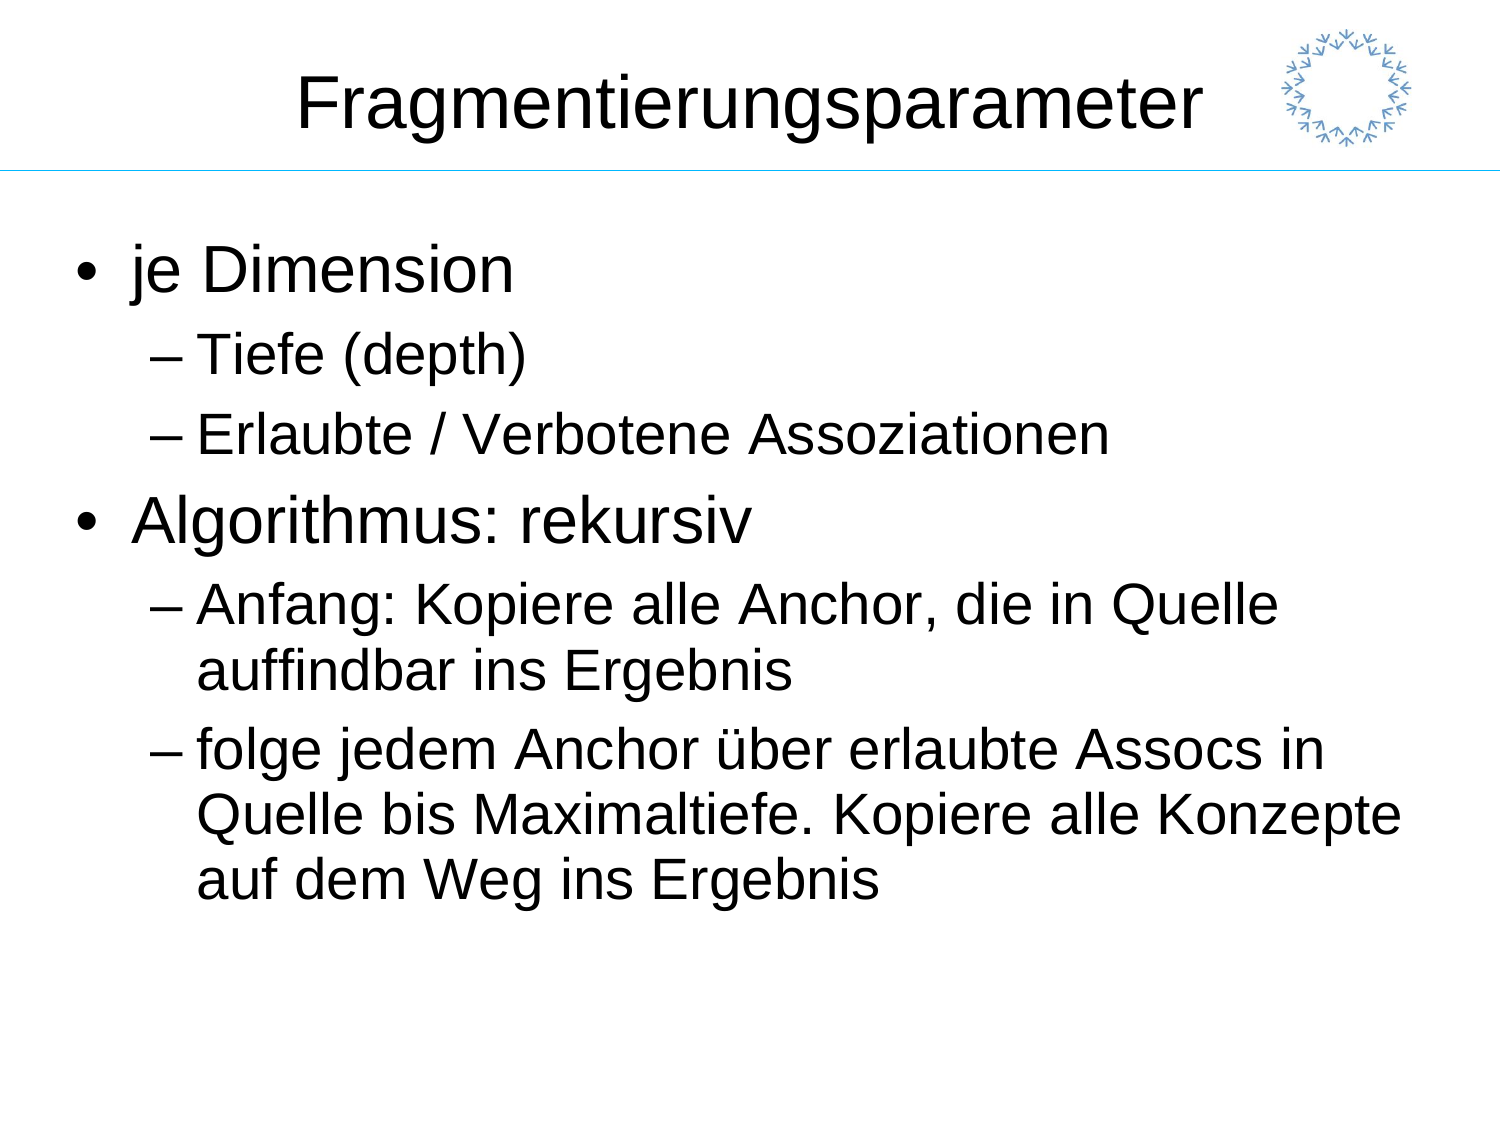

# Fragmentierungsparameter
je Dimension
Tiefe (depth)
Erlaubte / Verbotene Assoziationen
Algorithmus: rekursiv
Anfang: Kopiere alle Anchor, die in Quelle auffindbar ins Ergebnis
folge jedem Anchor über erlaubte Assocs in Quelle bis Maximaltiefe. Kopiere alle Konzepte auf dem Weg ins Ergebnis